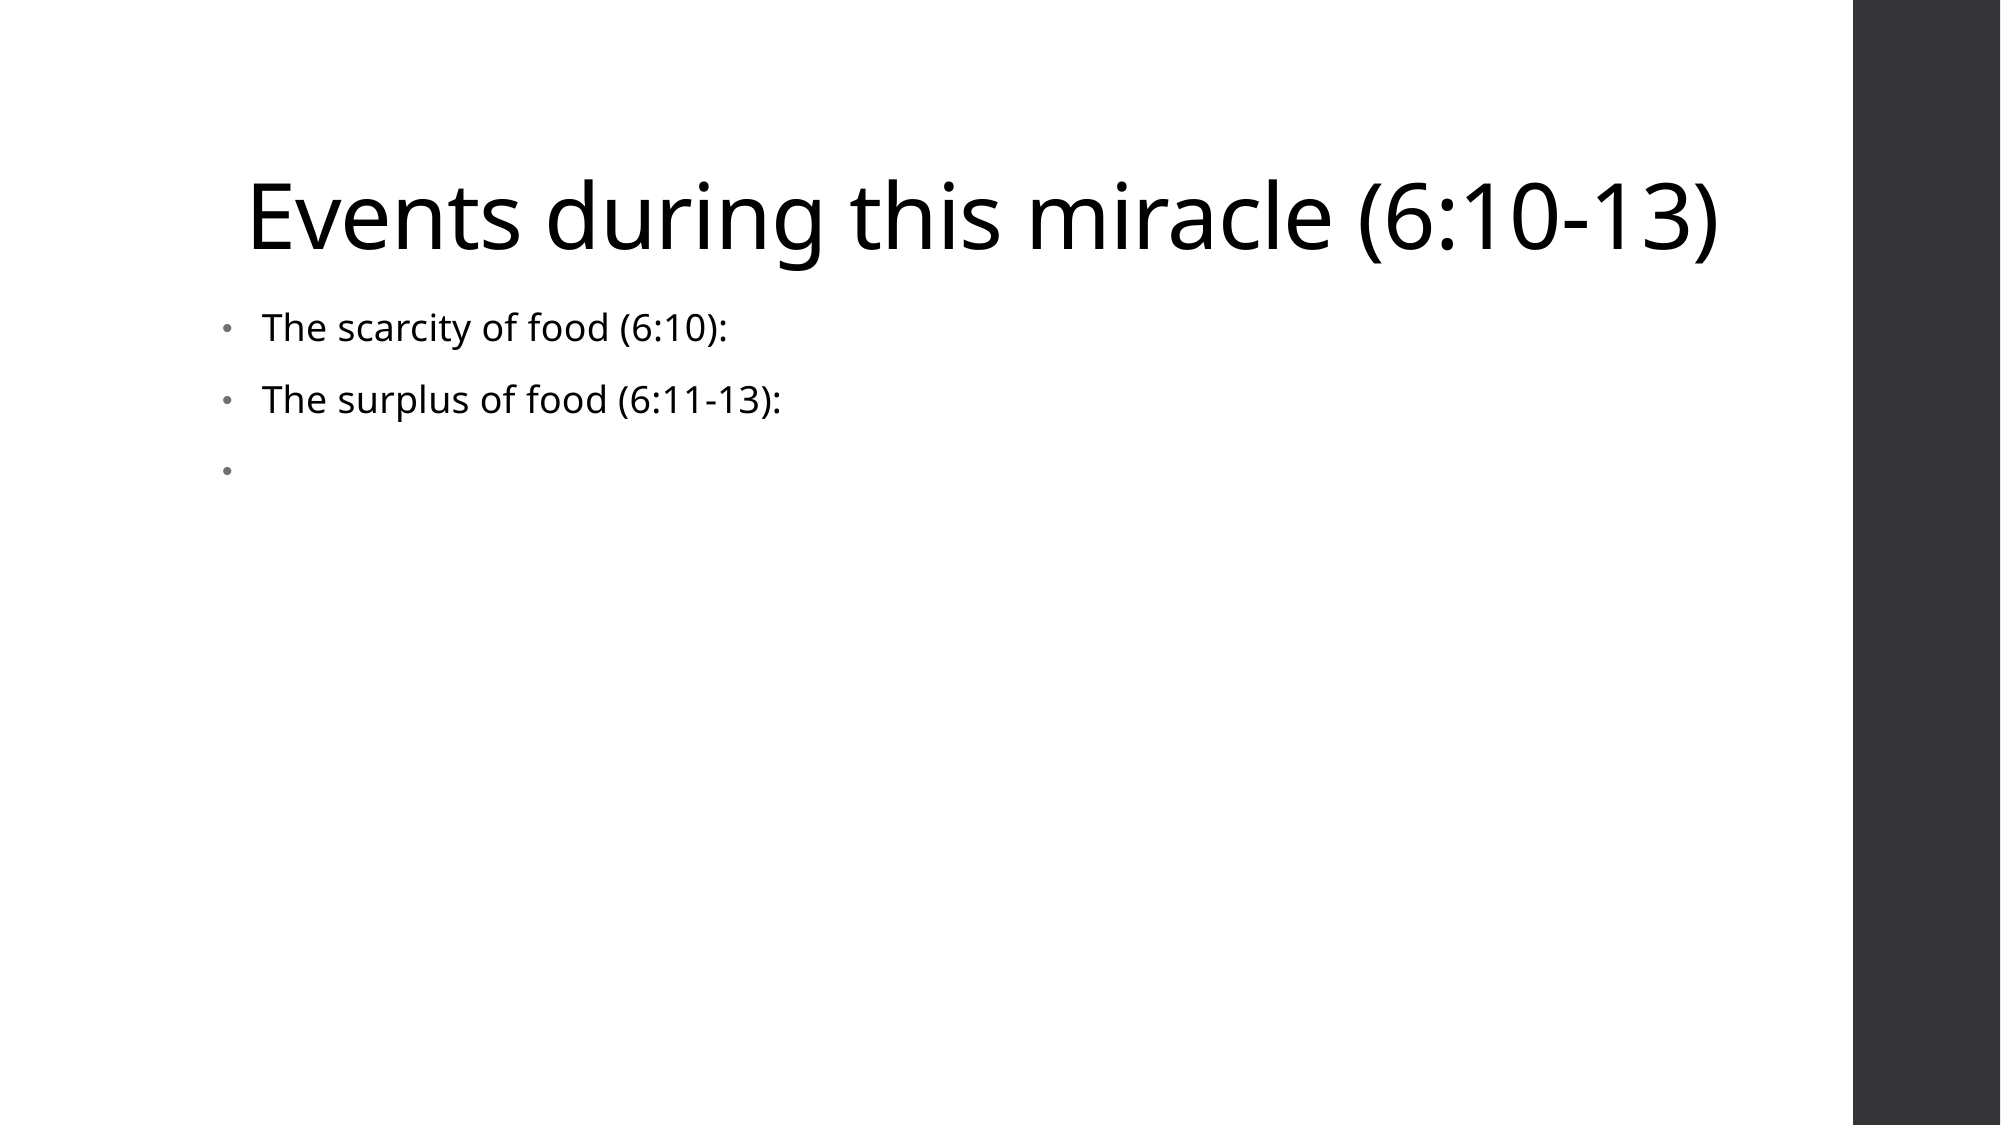

# Events during this miracle (6:10-13)
 The scarcity of food (6:10):
 The surplus of food (6:11-13):